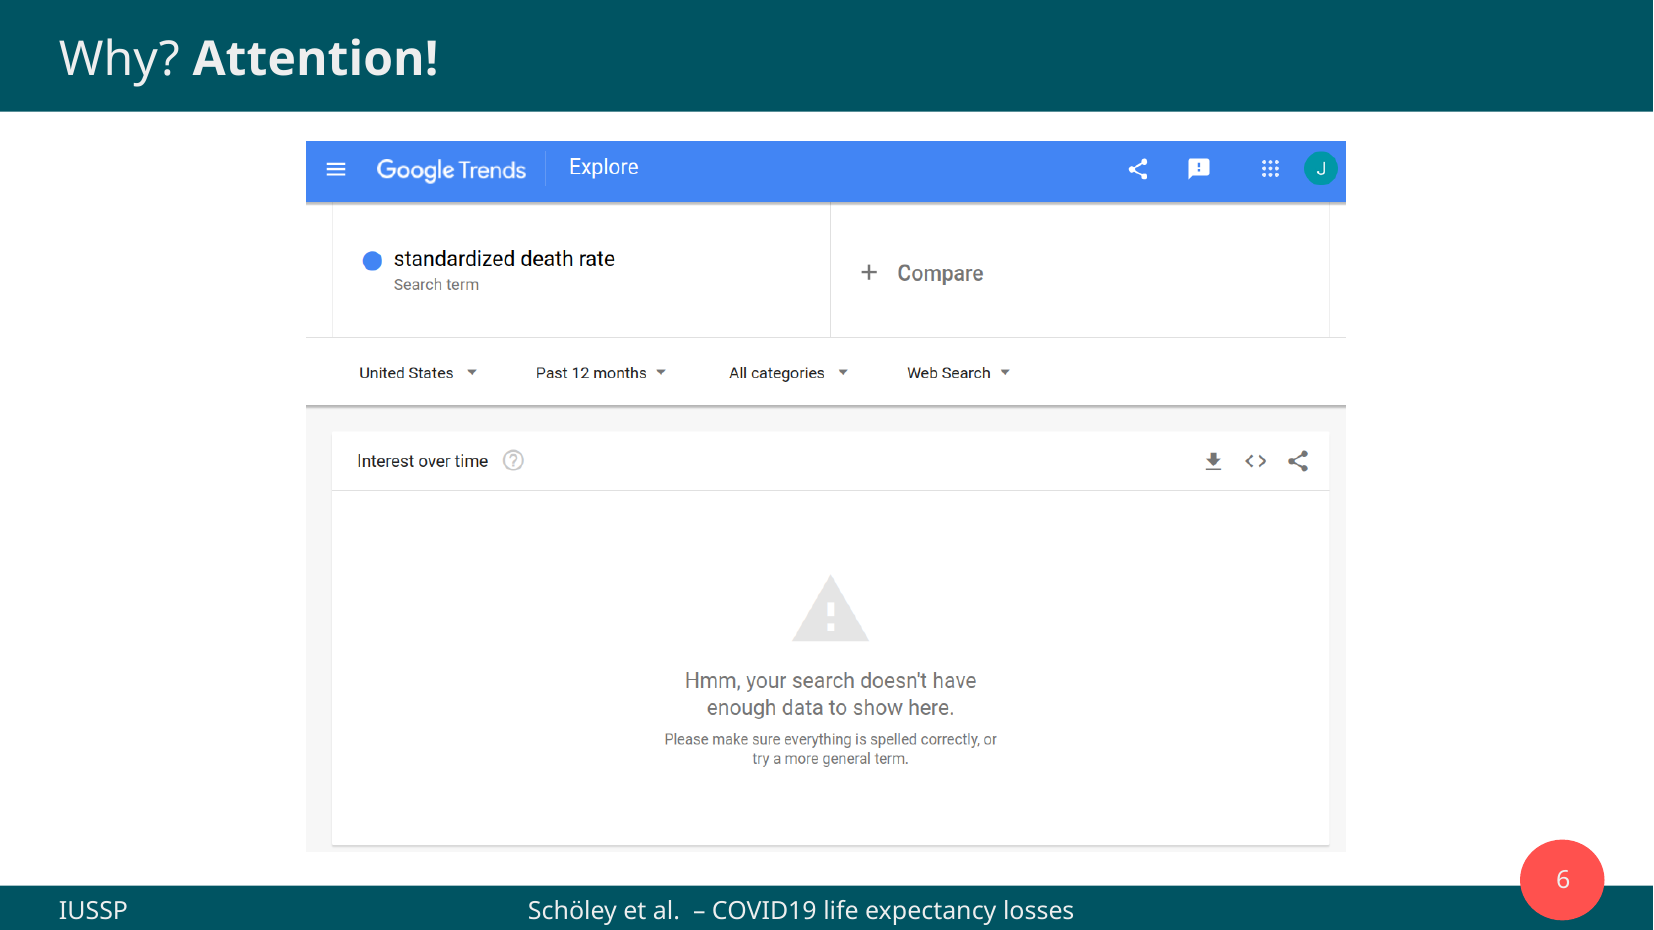

# Why? Attention!
6
IUSSP
Schöley et al. – COVID19 life expectancy losses